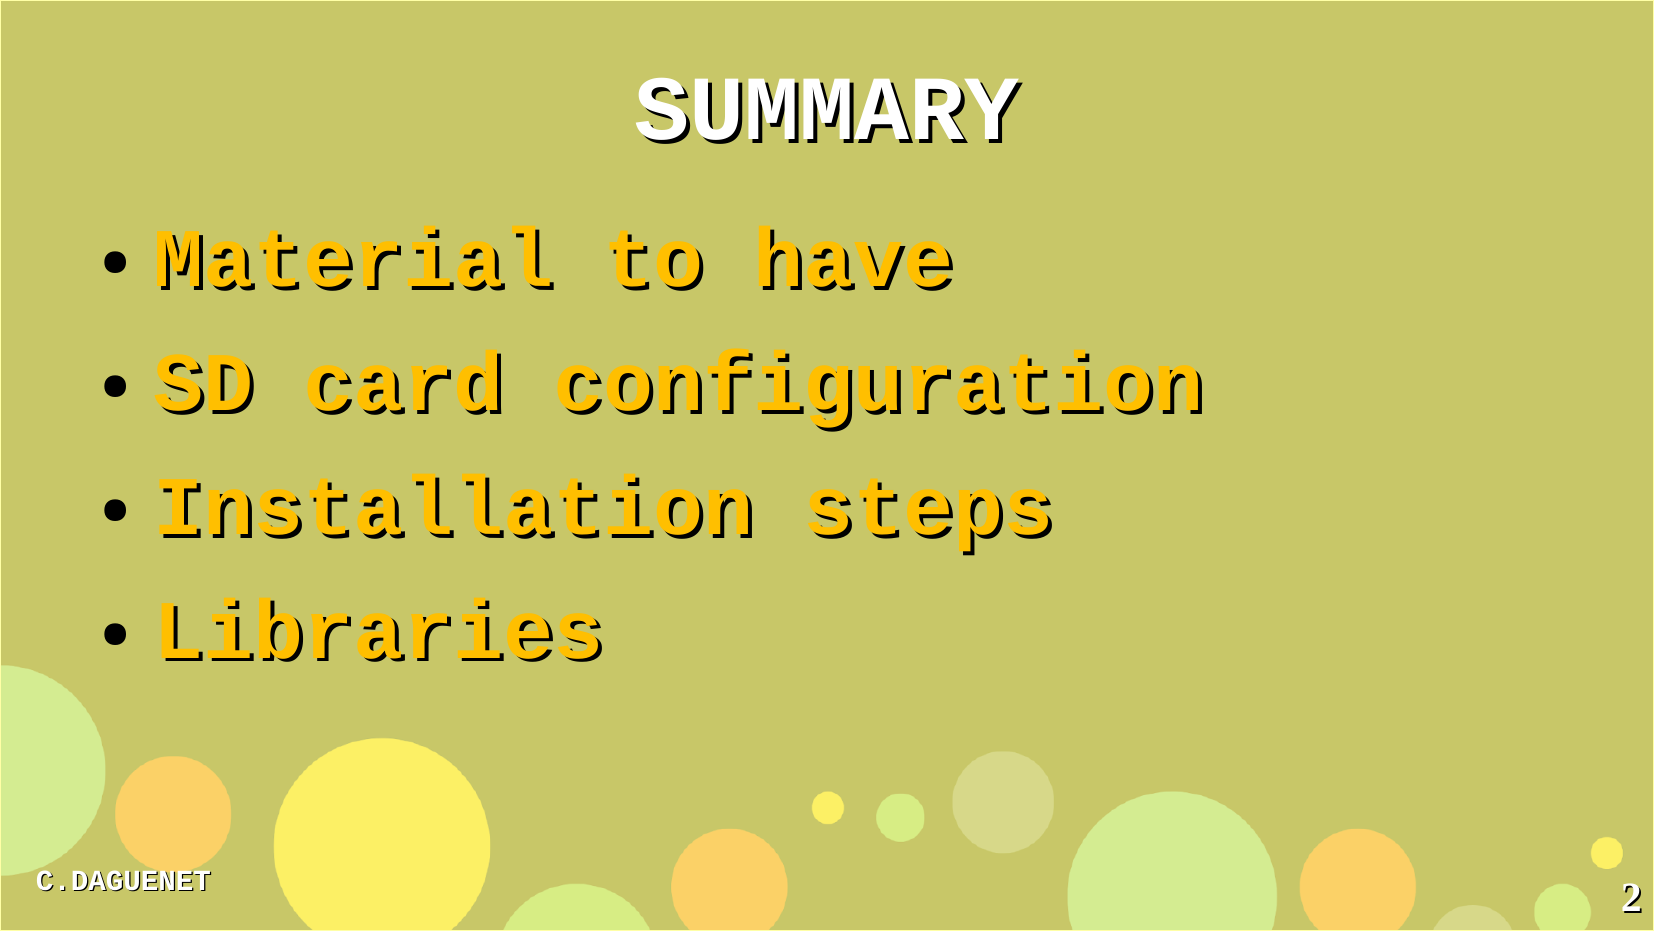

# SUMMARY
Material to have
SD card configuration
Installation steps
Libraries
2